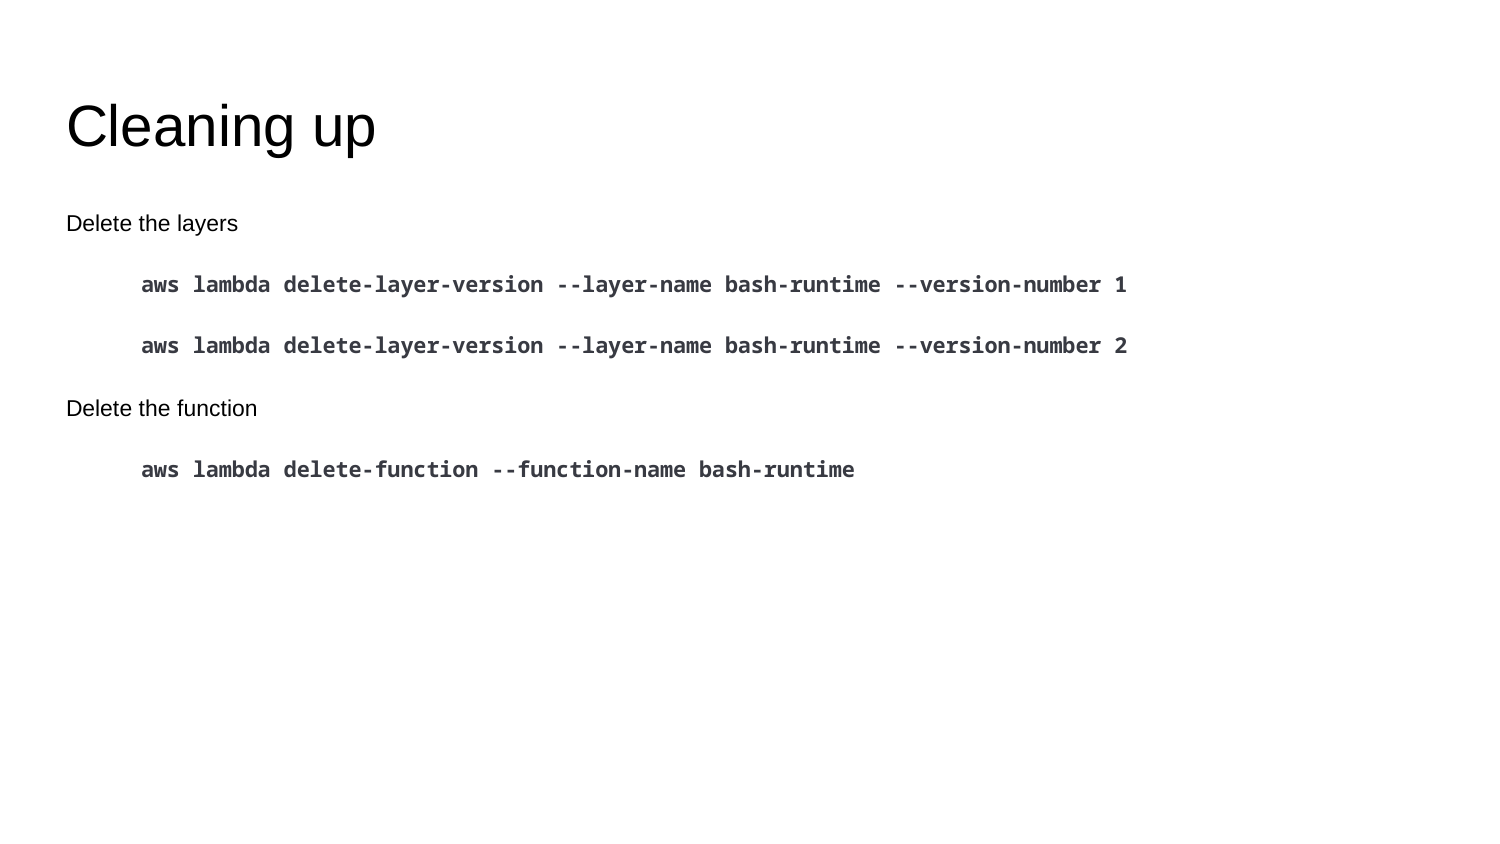

# Cleaning up
Delete the layers
aws lambda delete-layer-version --layer-name bash-runtime --version-number 1
aws lambda delete-layer-version --layer-name bash-runtime --version-number 2
Delete the function
aws lambda delete-function --function-name bash-runtime